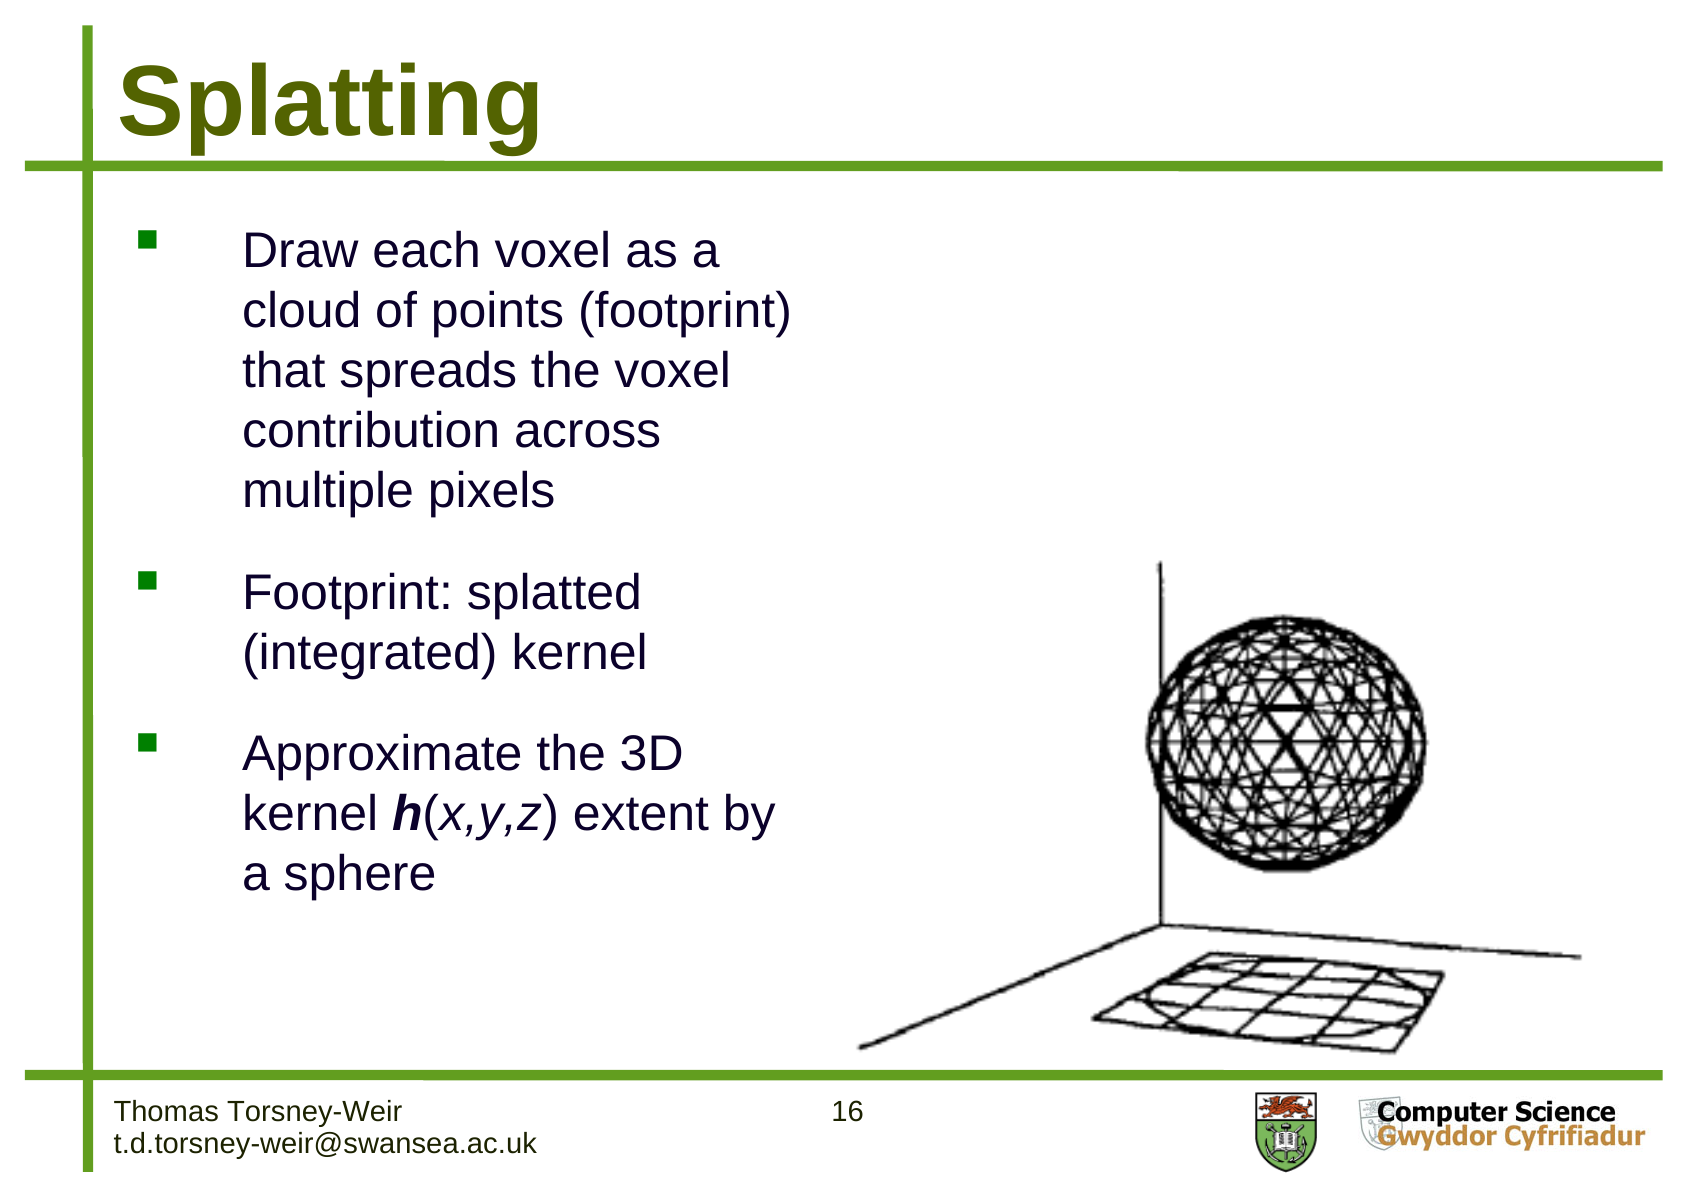

# Splatting
Draw each voxel as a cloud of points (footprint) that spreads the voxel contribution across multiple pixels
Footprint: splatted (integrated) kernel
Approximate the 3D kernel h(x,y,z) extent by a sphere